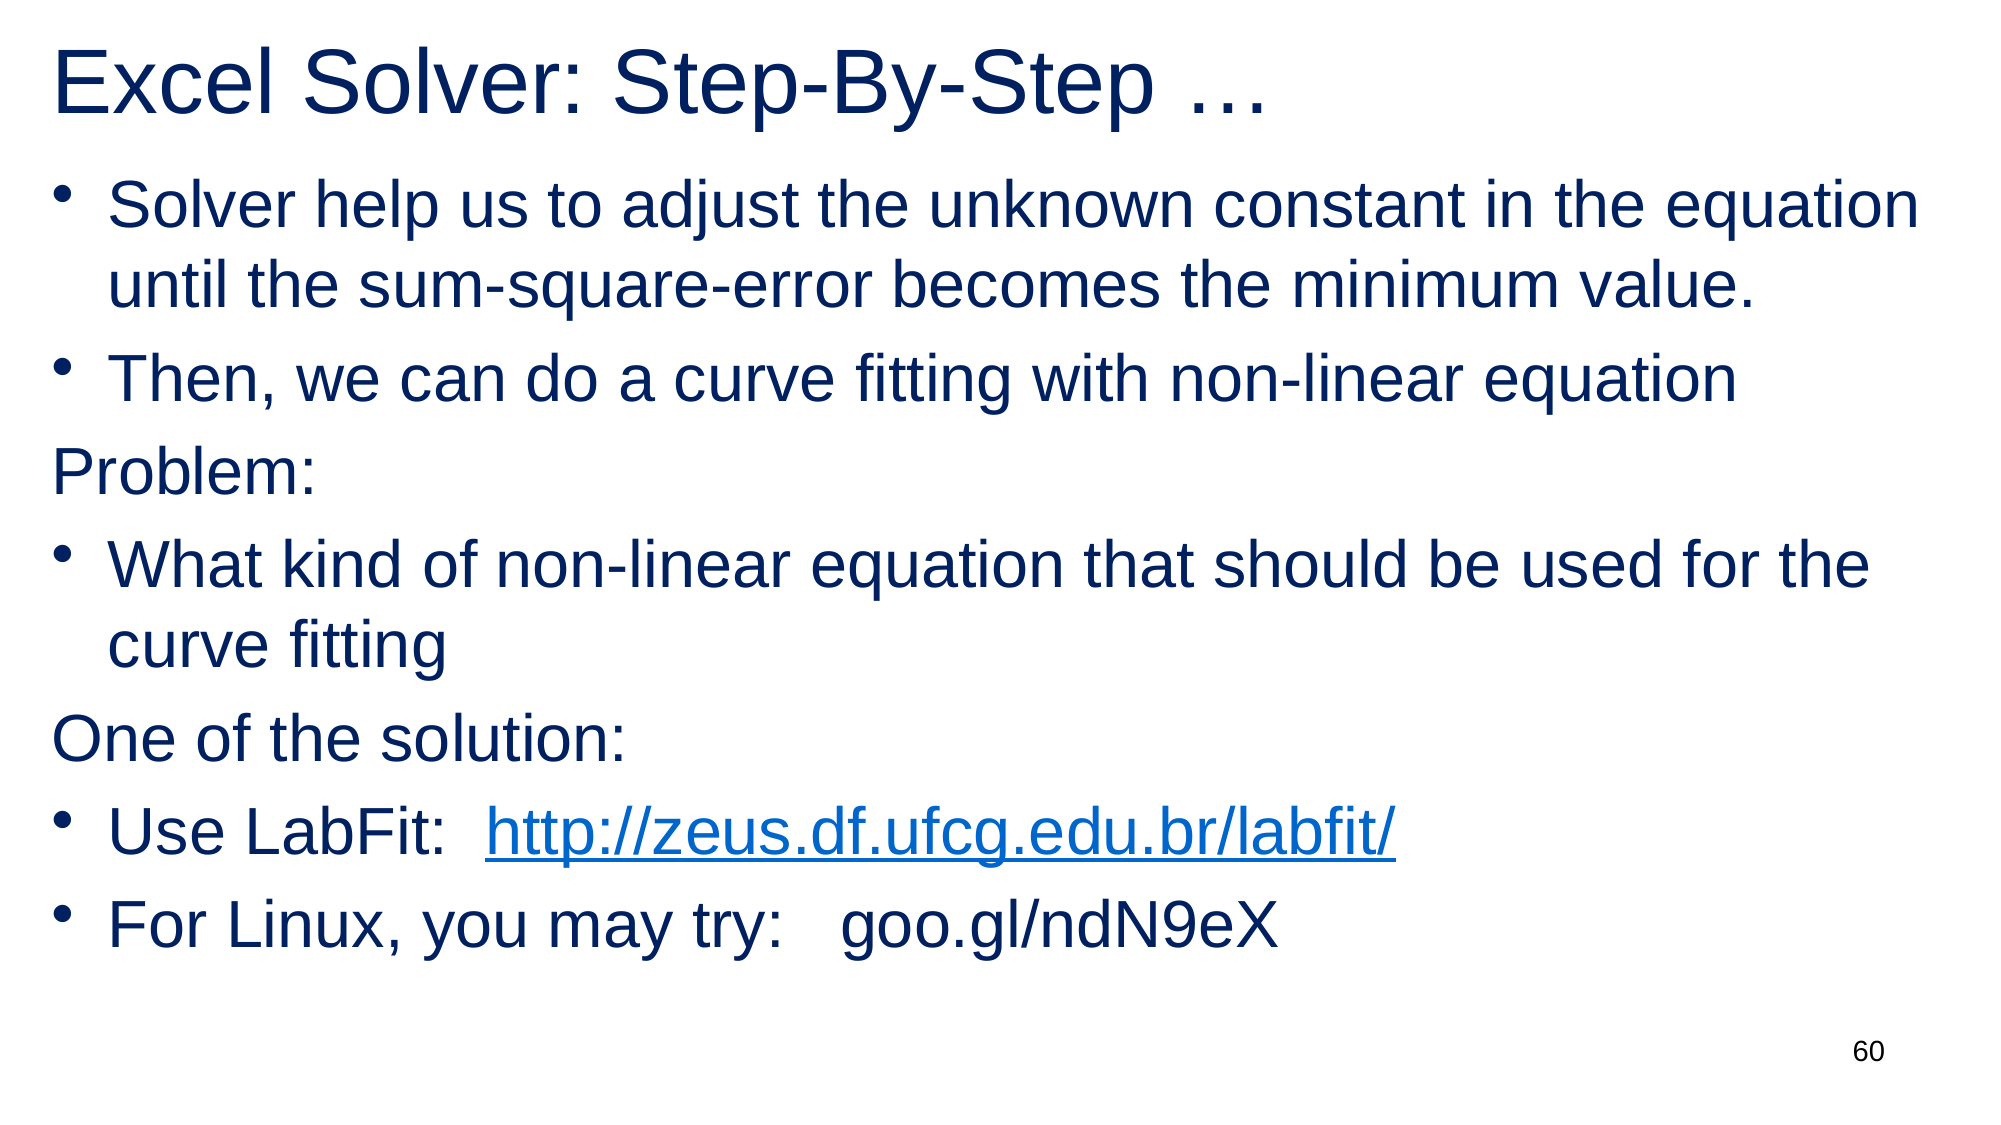

# Excel Solver: Step-By-Step …
Solver help us to adjust the unknown constant in the equation until the sum-square-error becomes the minimum value.
Then, we can do a curve fitting with non-linear equation
Problem:
What kind of non-linear equation that should be used for the curve fitting
One of the solution:
Use LabFit: http://zeus.df.ufcg.edu.br/labfit/
For Linux, you may try: goo.gl/ndN9eX